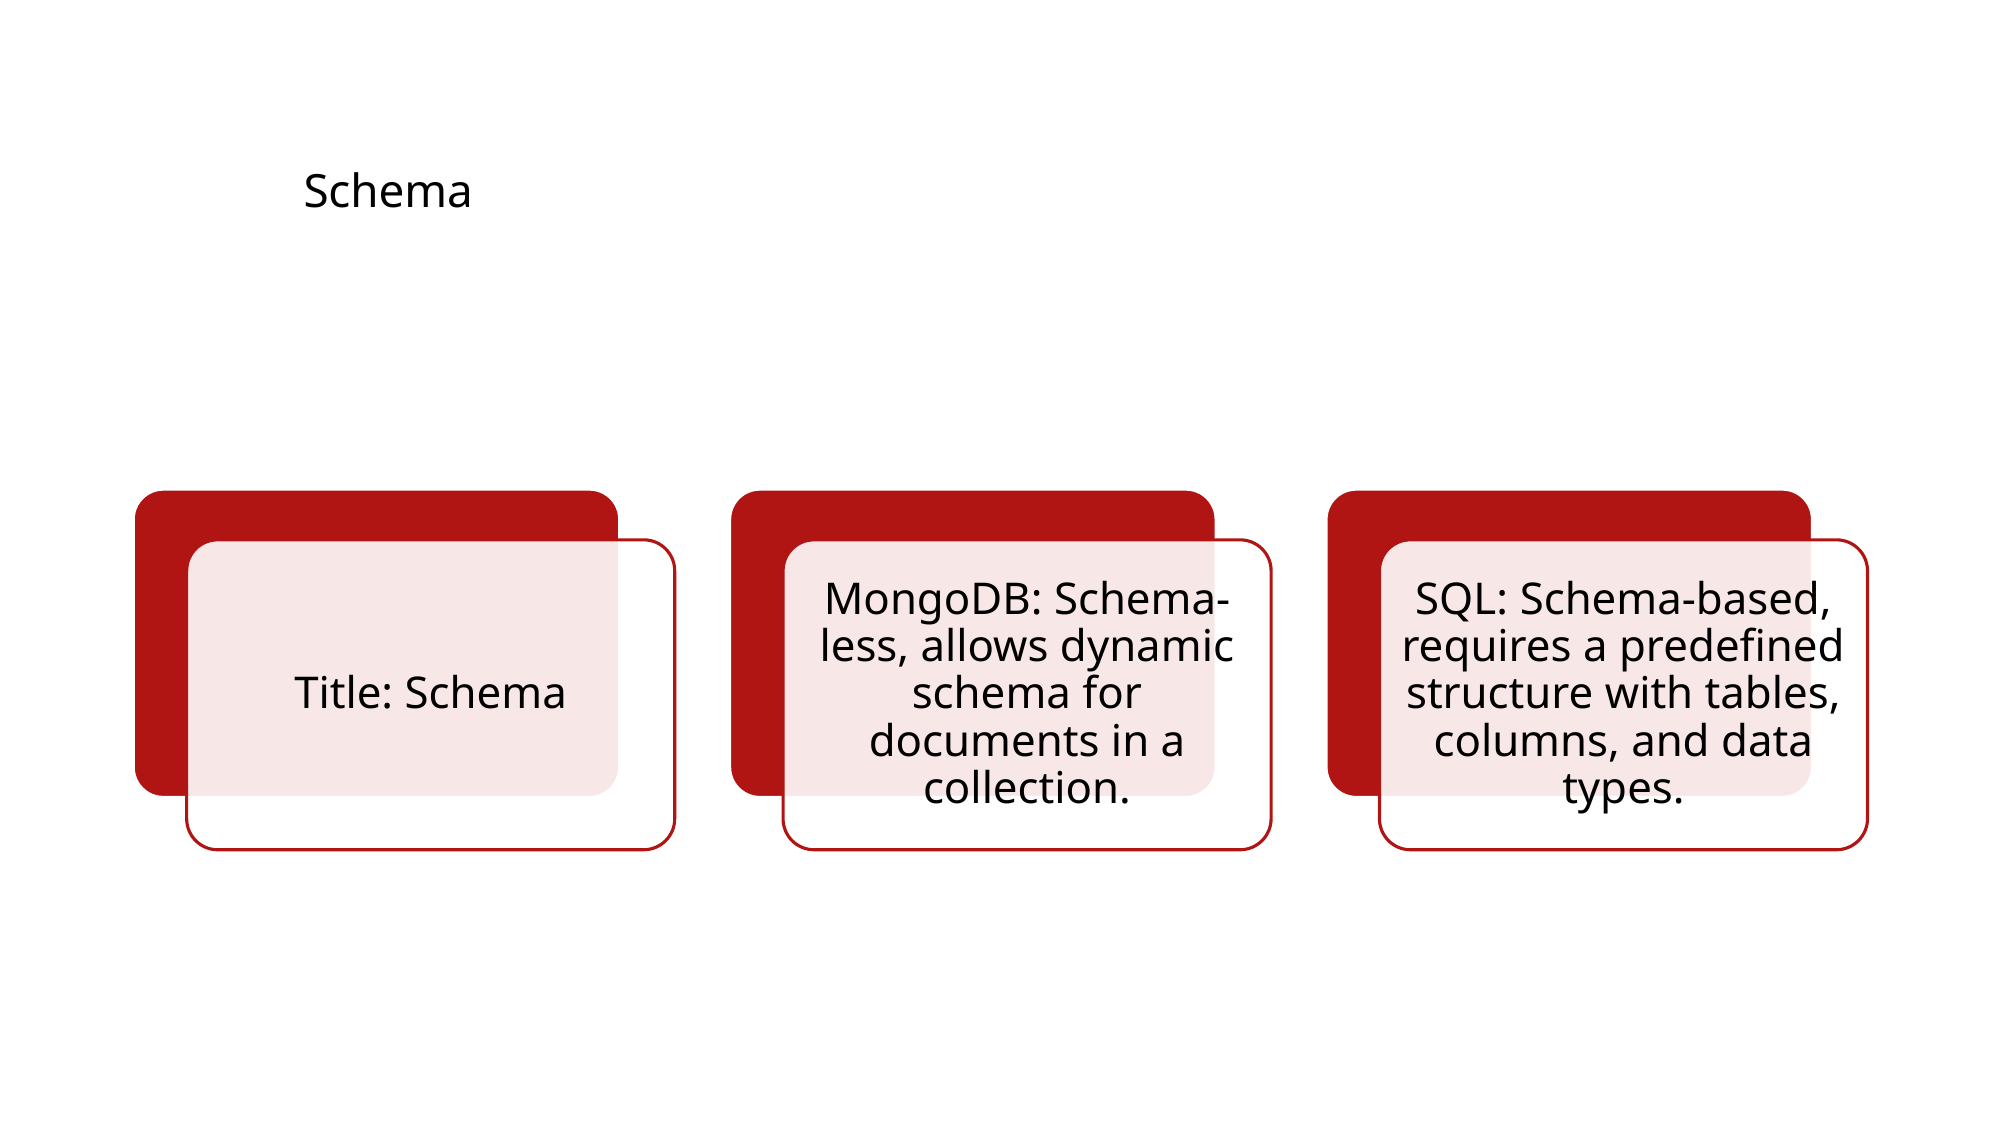

# Schema
Title: Schema
MongoDB: Schema-less, allows dynamic schema for documents in a collection.
SQL: Schema-based, requires a predefined structure with tables, columns, and data types.